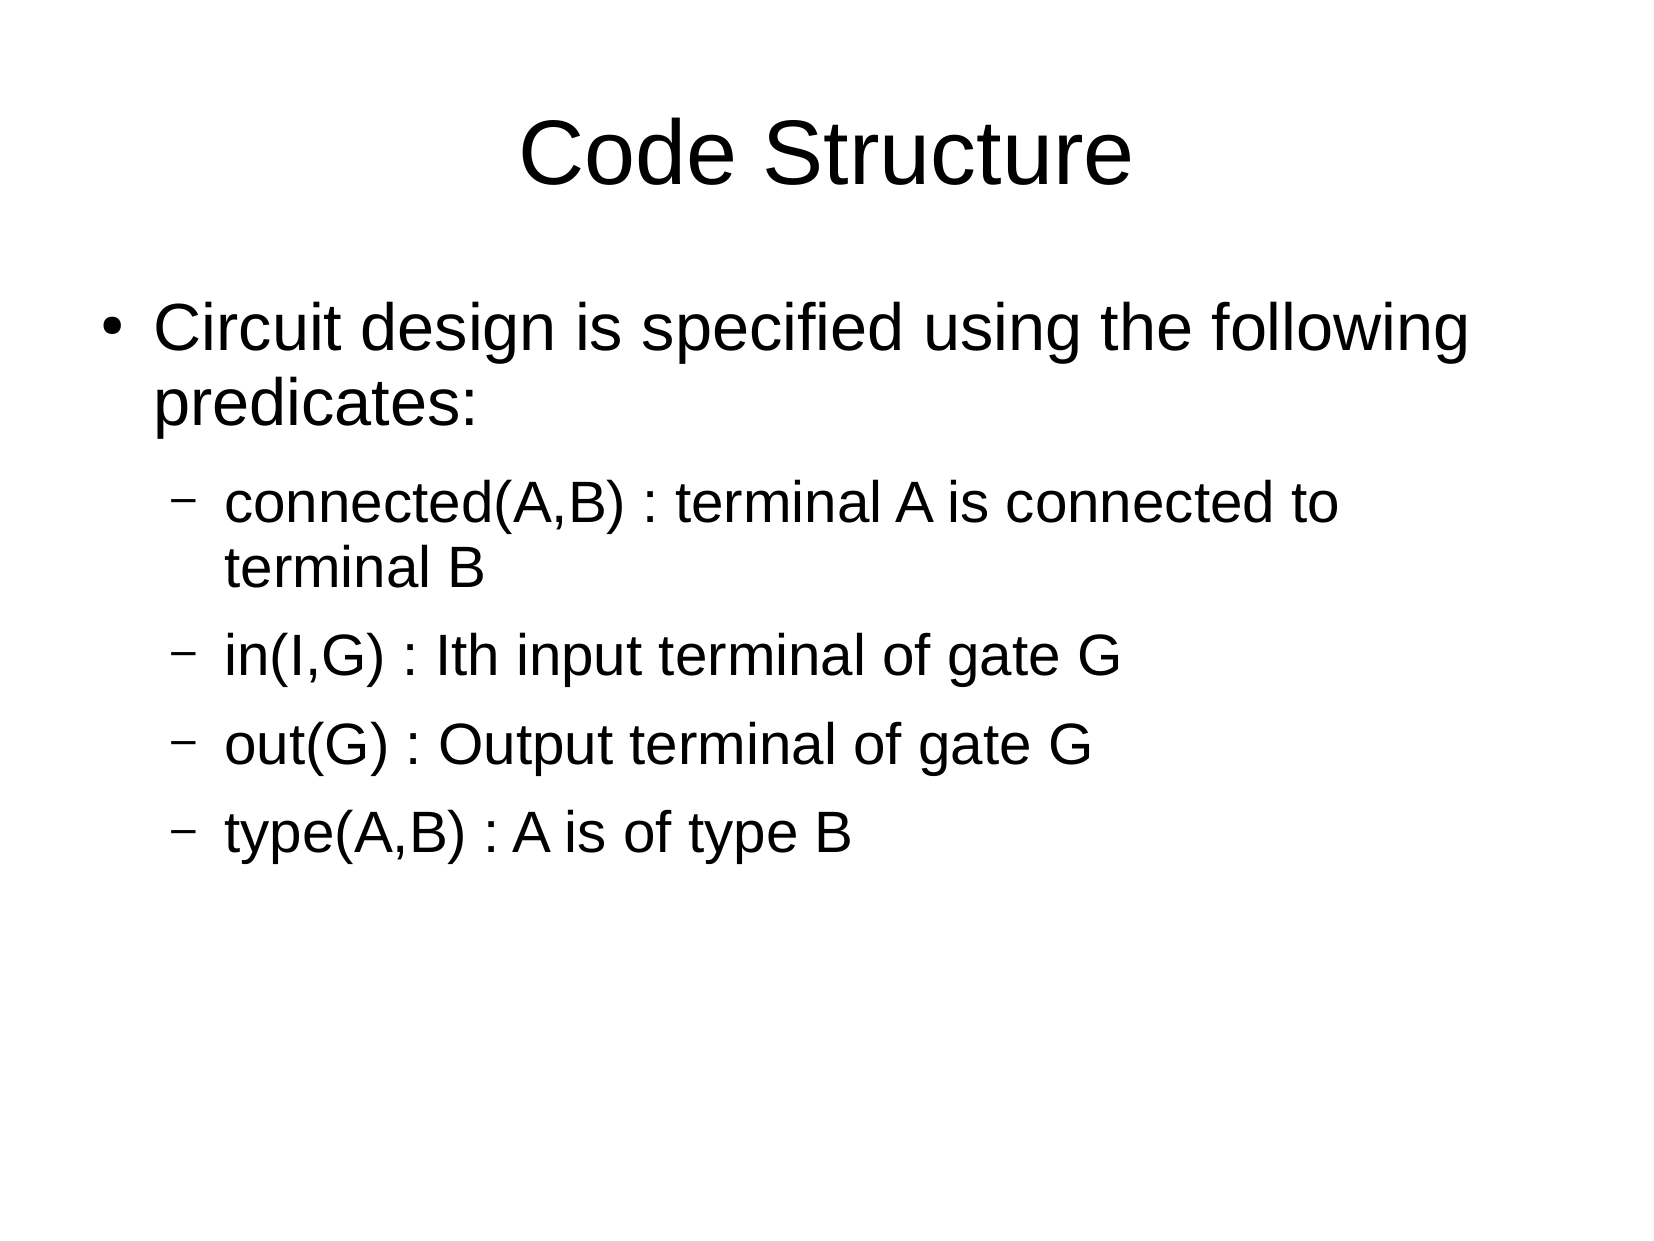

# Code Structure
Circuit design is specified using the following predicates:
connected(A,B) : terminal A is connected to terminal B
in(I,G) : Ith input terminal of gate G
out(G) : Output terminal of gate G
type(A,B) : A is of type B